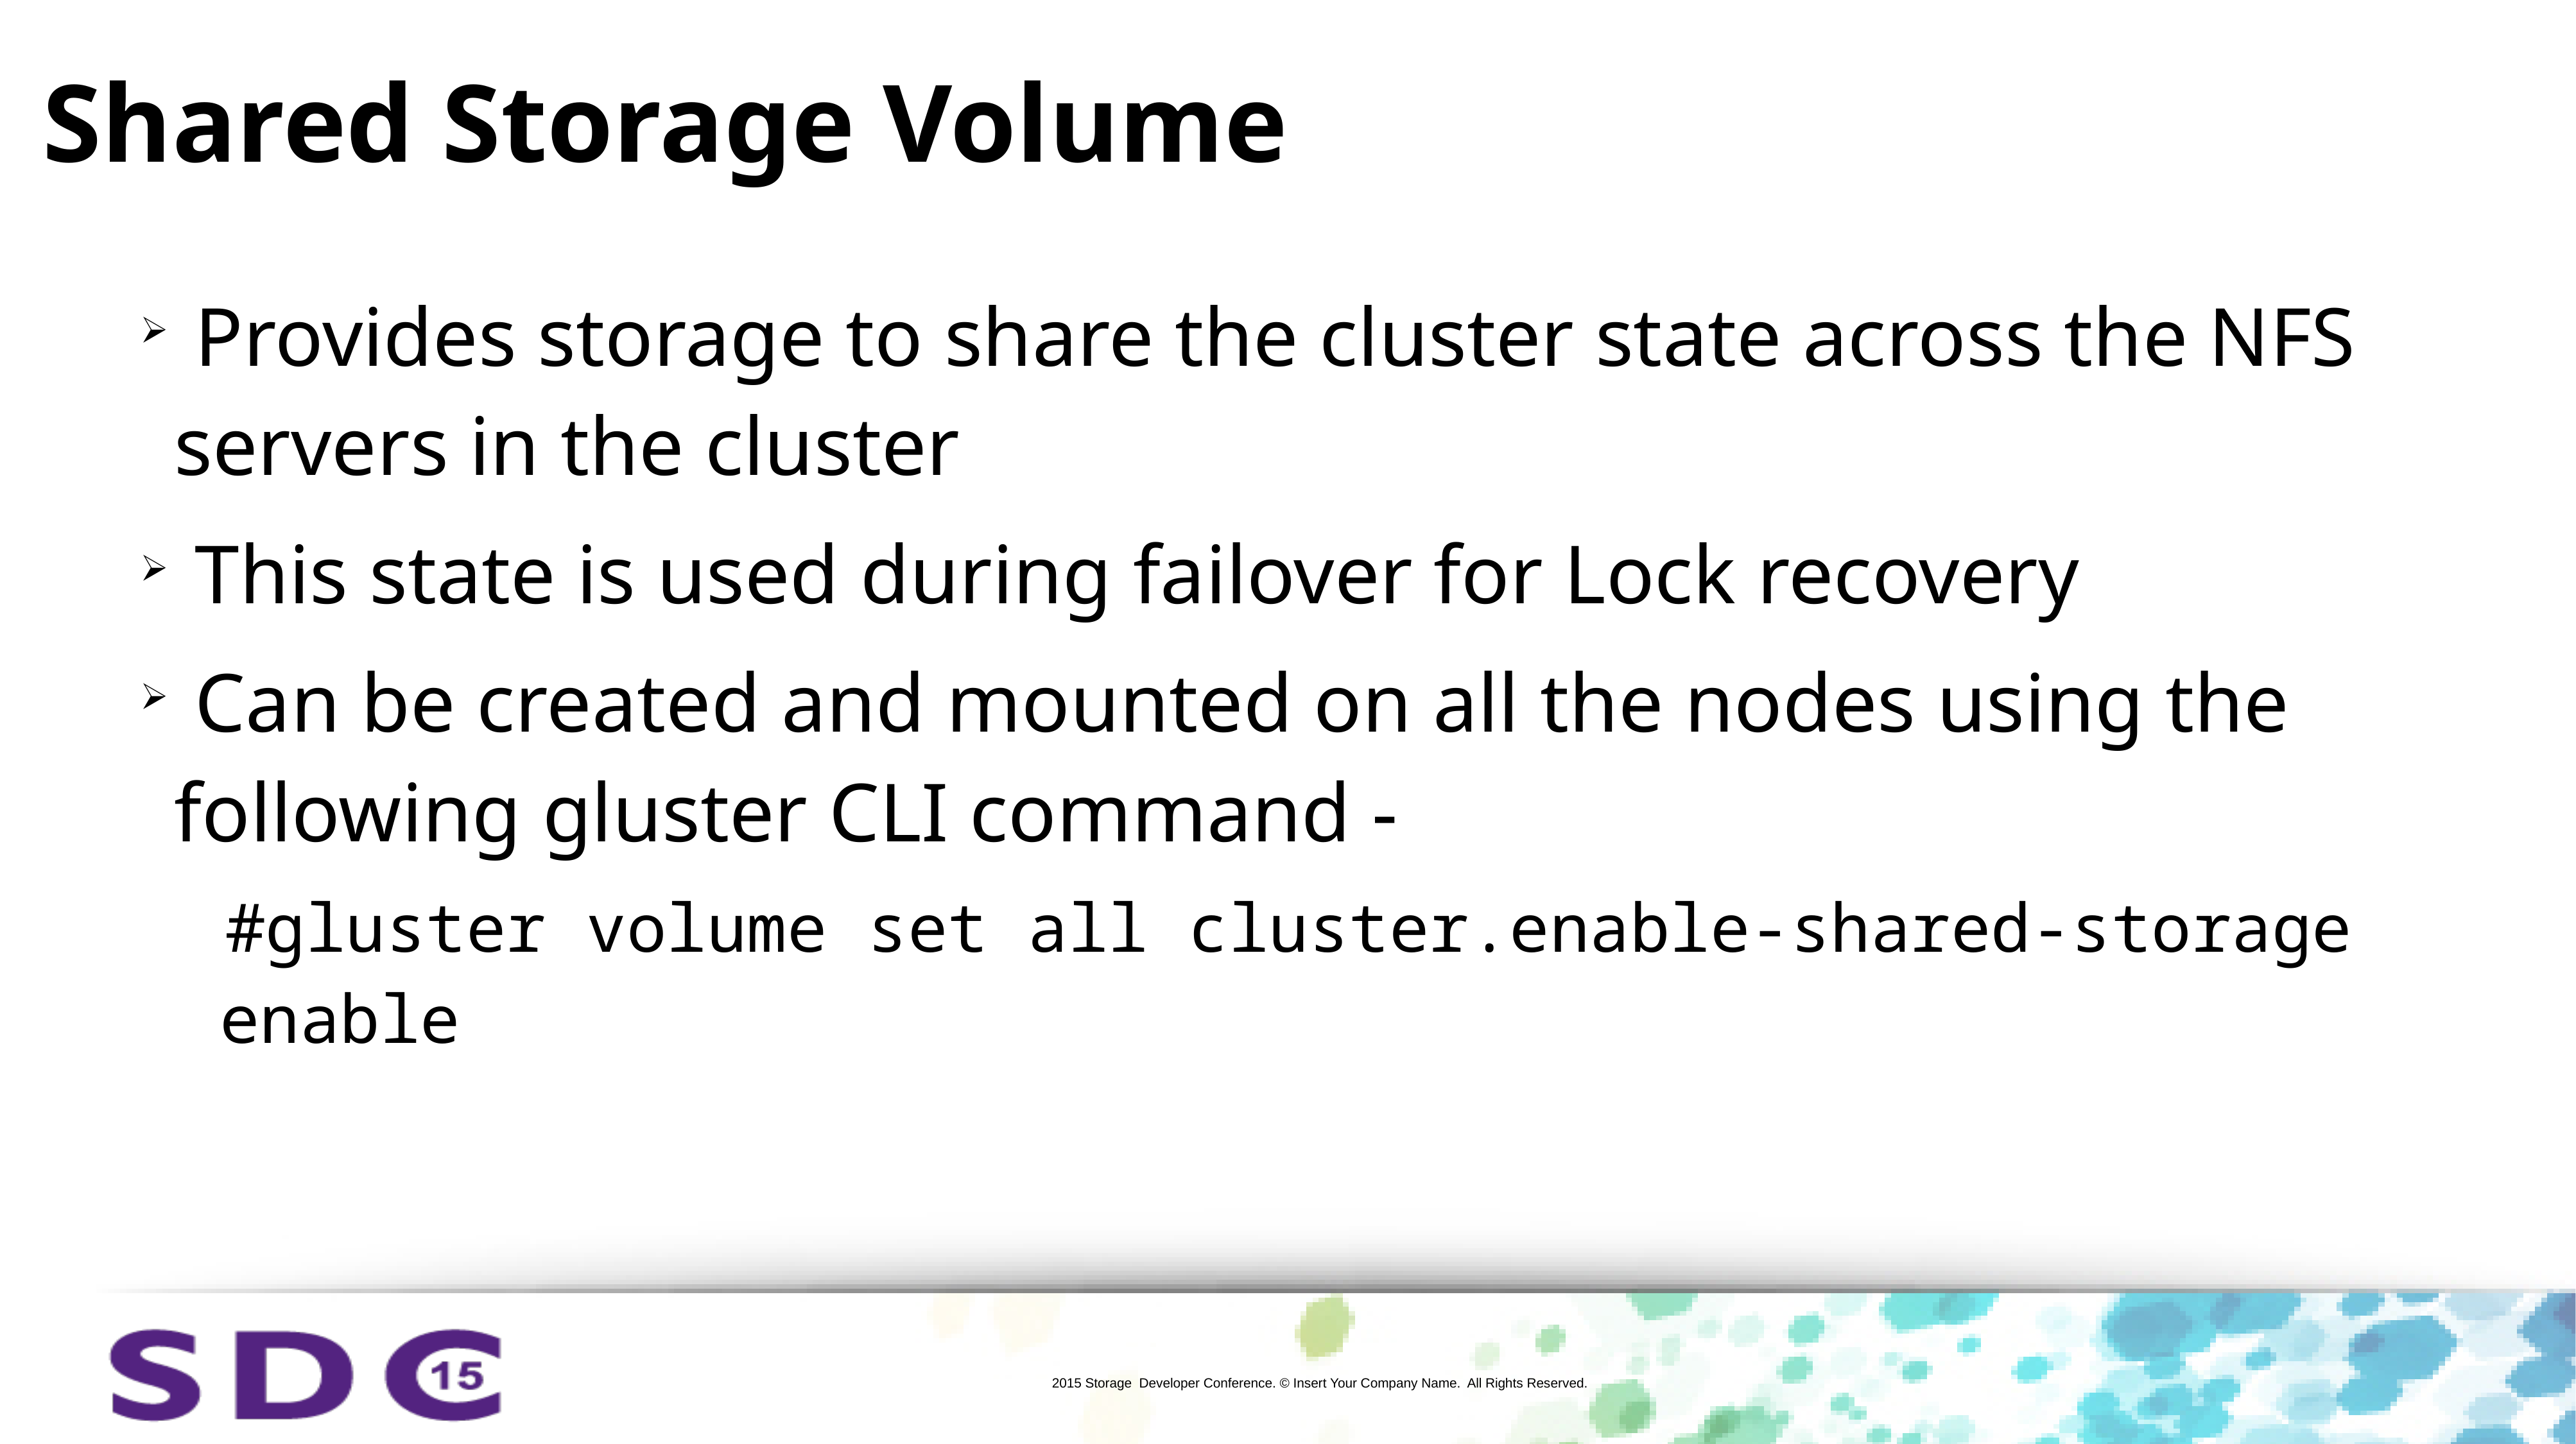

# Shared Storage Volume
 Provides storage to share the cluster state across the NFS servers in the cluster
 This state is used during failover for Lock recovery
 Can be created and mounted on all the nodes using the following gluster CLI command -
#gluster volume set all cluster.enable-shared-storage enable